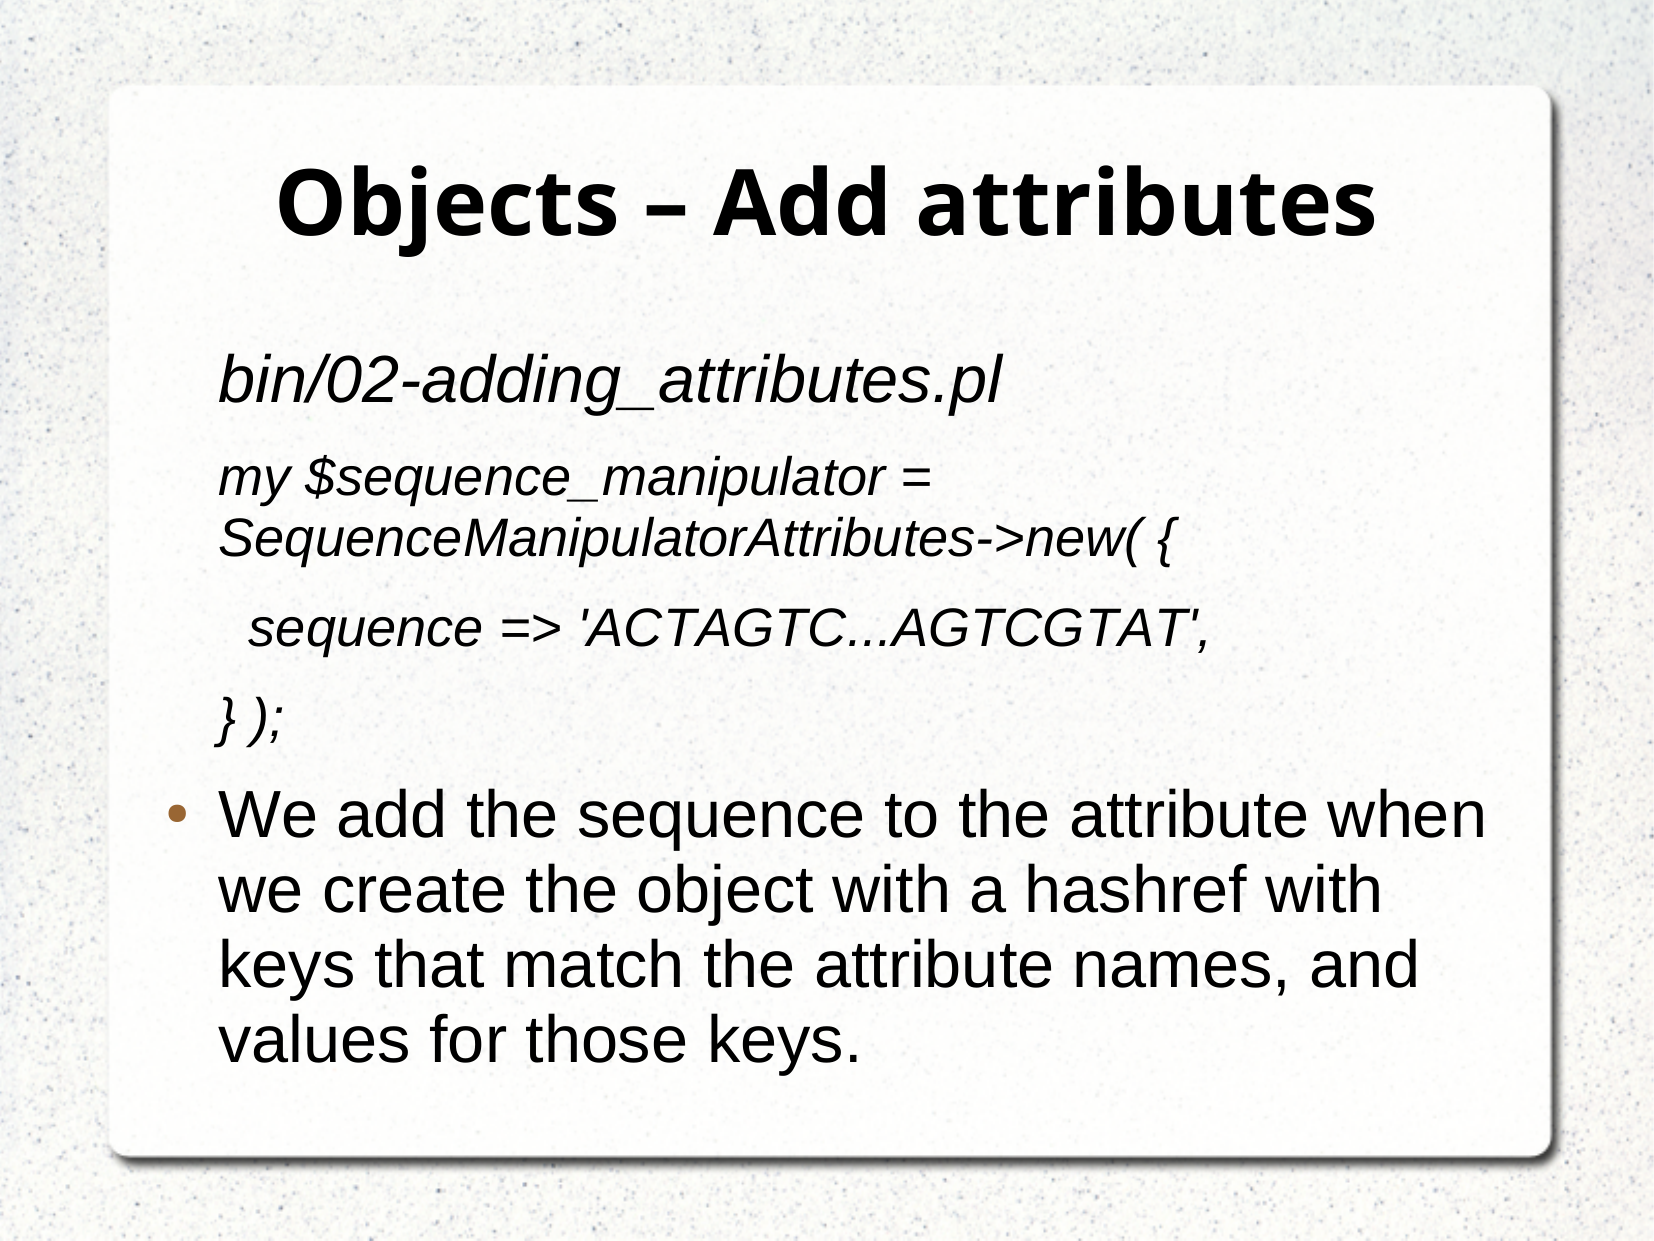

# Objects – Add attributes
bin/02-adding_attributes.pl
my $sequence_manipulator = SequenceManipulatorAttributes->new( {
 sequence => 'ACTAGTC...AGTCGTAT',
} );
We add the sequence to the attribute when we create the object with a hashref with keys that match the attribute names, and values for those keys.